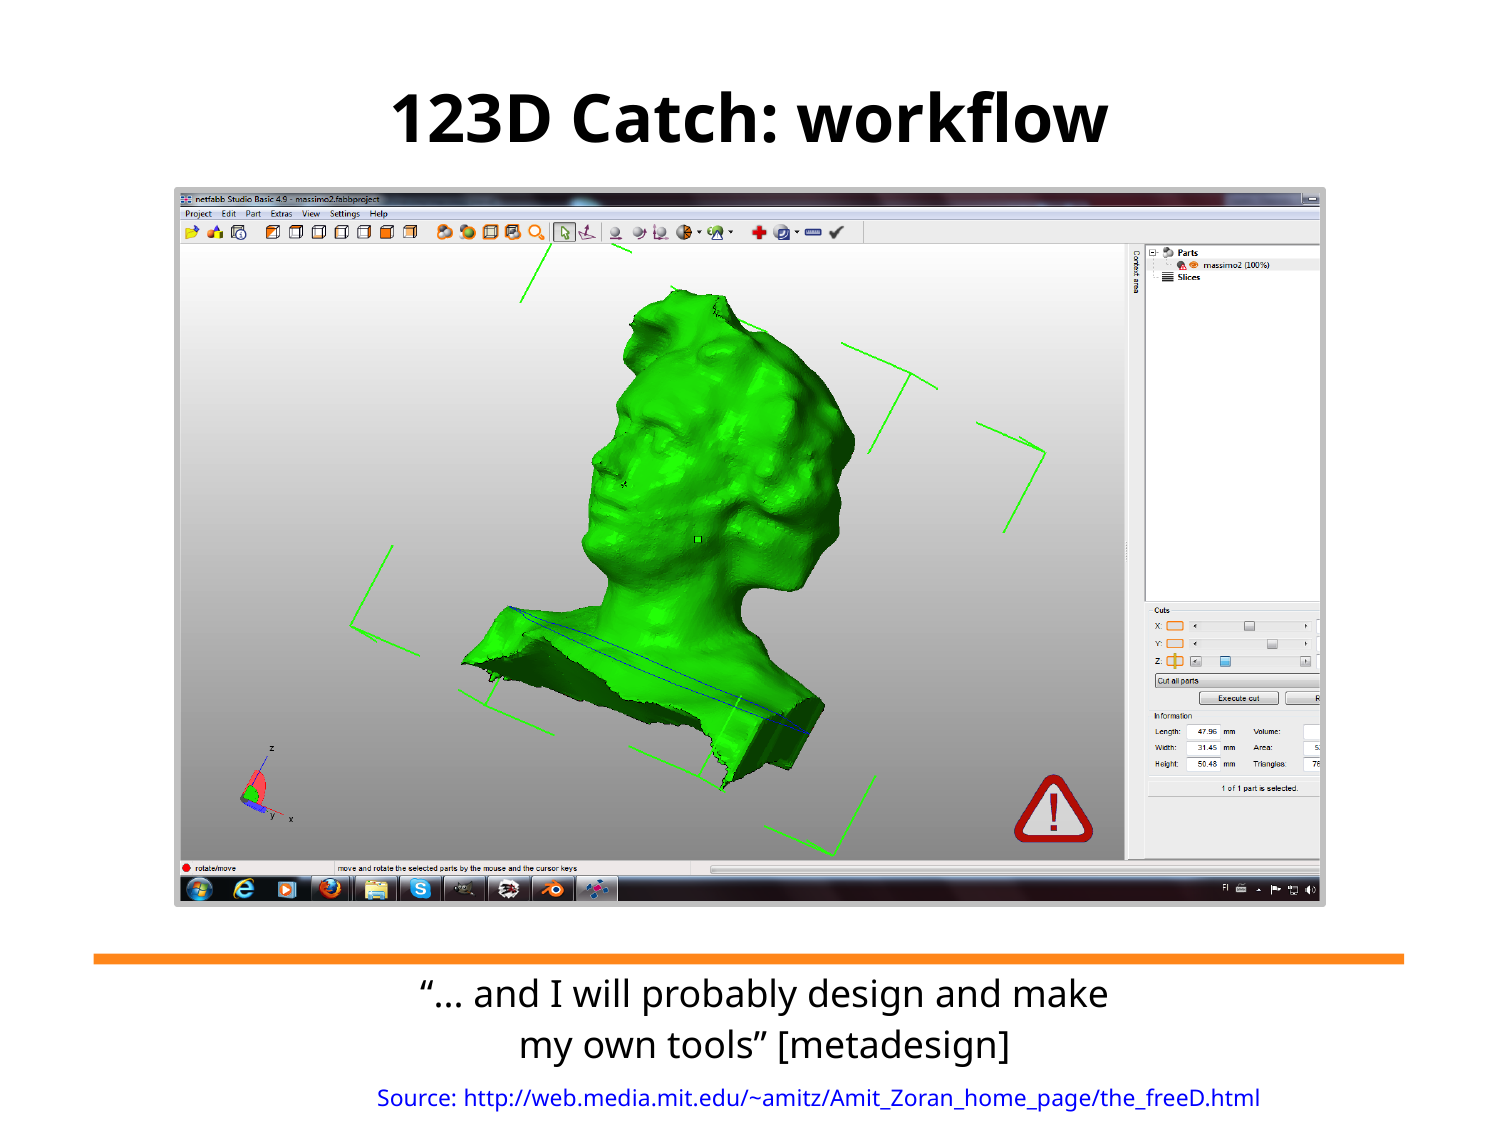

# 123D Catch: workflow
“... and I will probably design and make my own tools” [metadesign]
Source: http://web.media.mit.edu/~amitz/Amit_Zoran_home_page/the_freeD.html